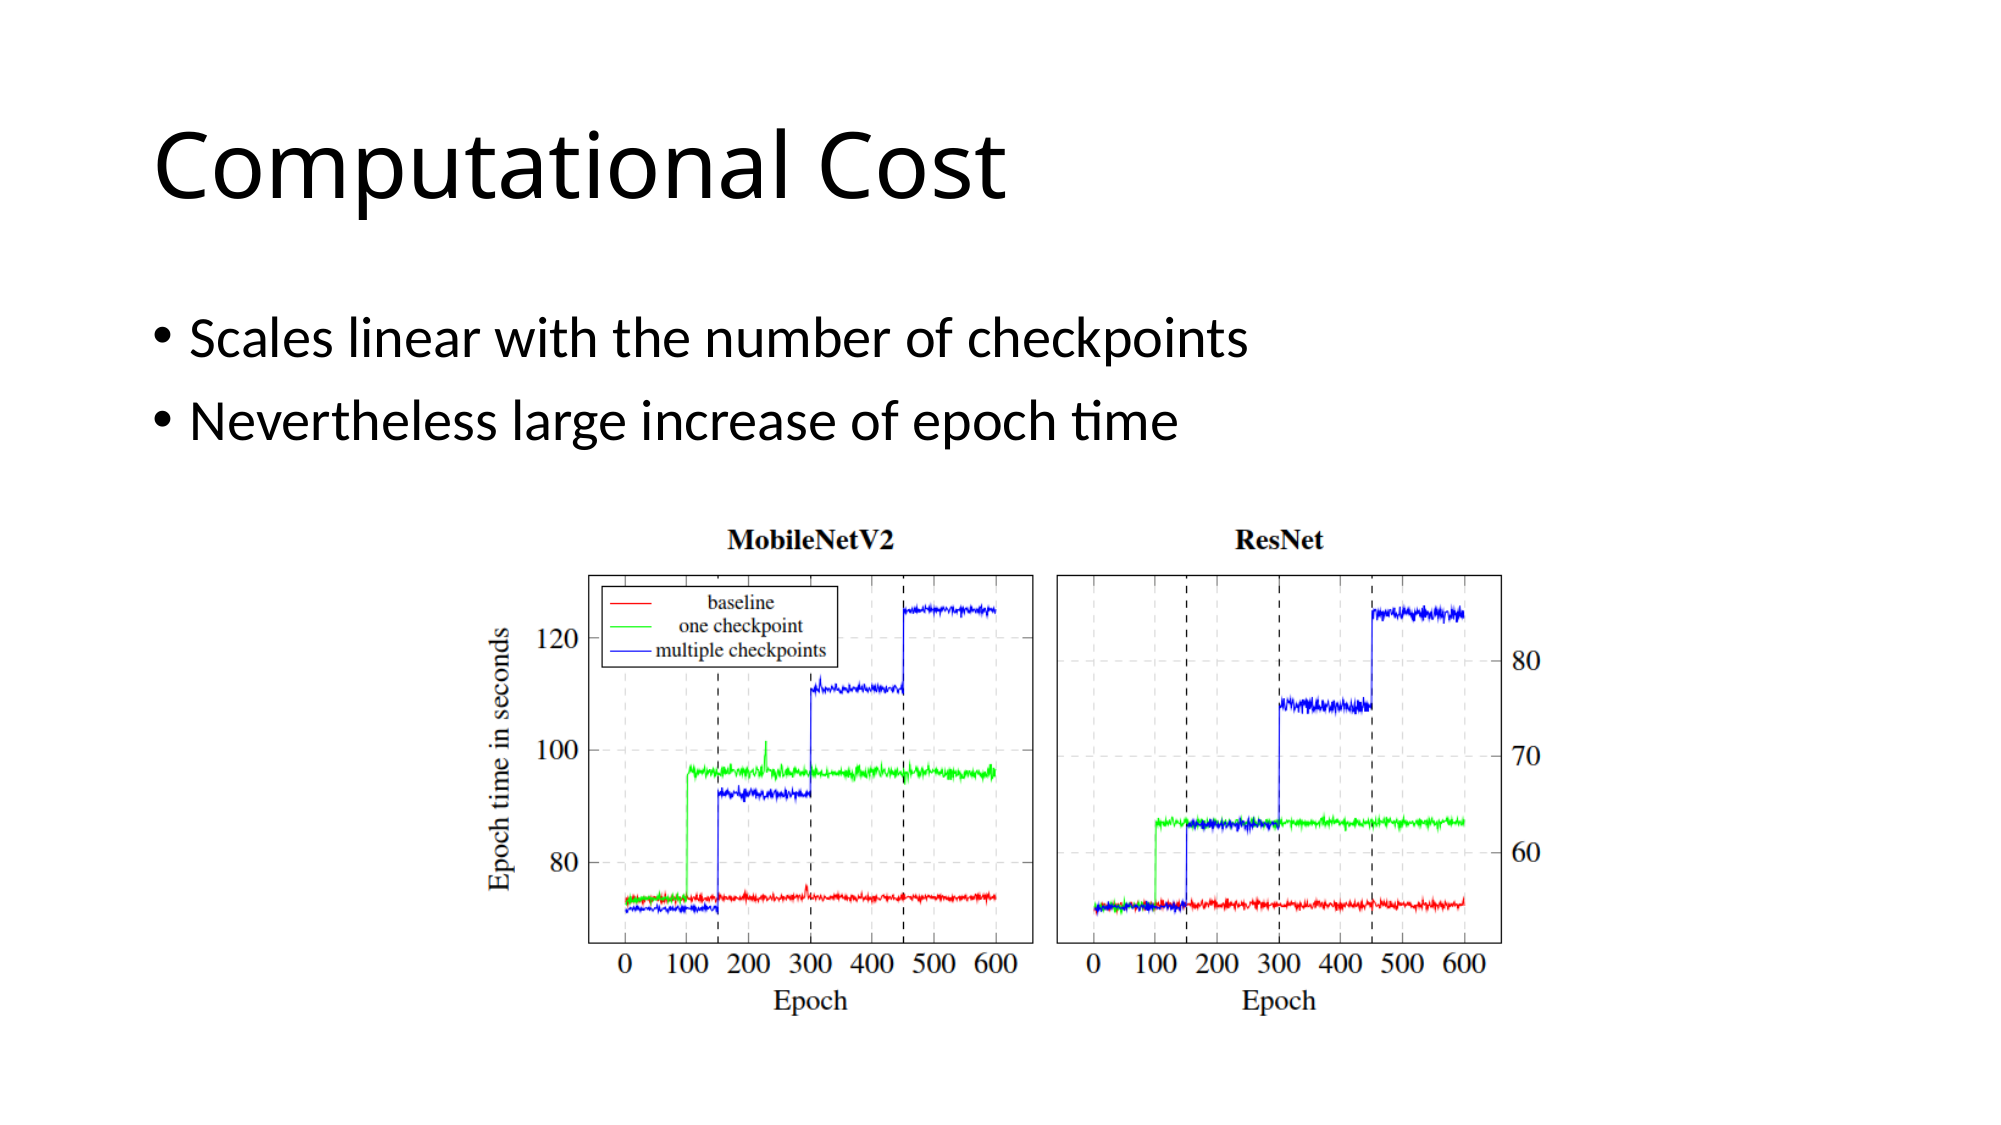

# Computational Cost
Scales linear with the number of checkpoints
Nevertheless large increase of epoch time